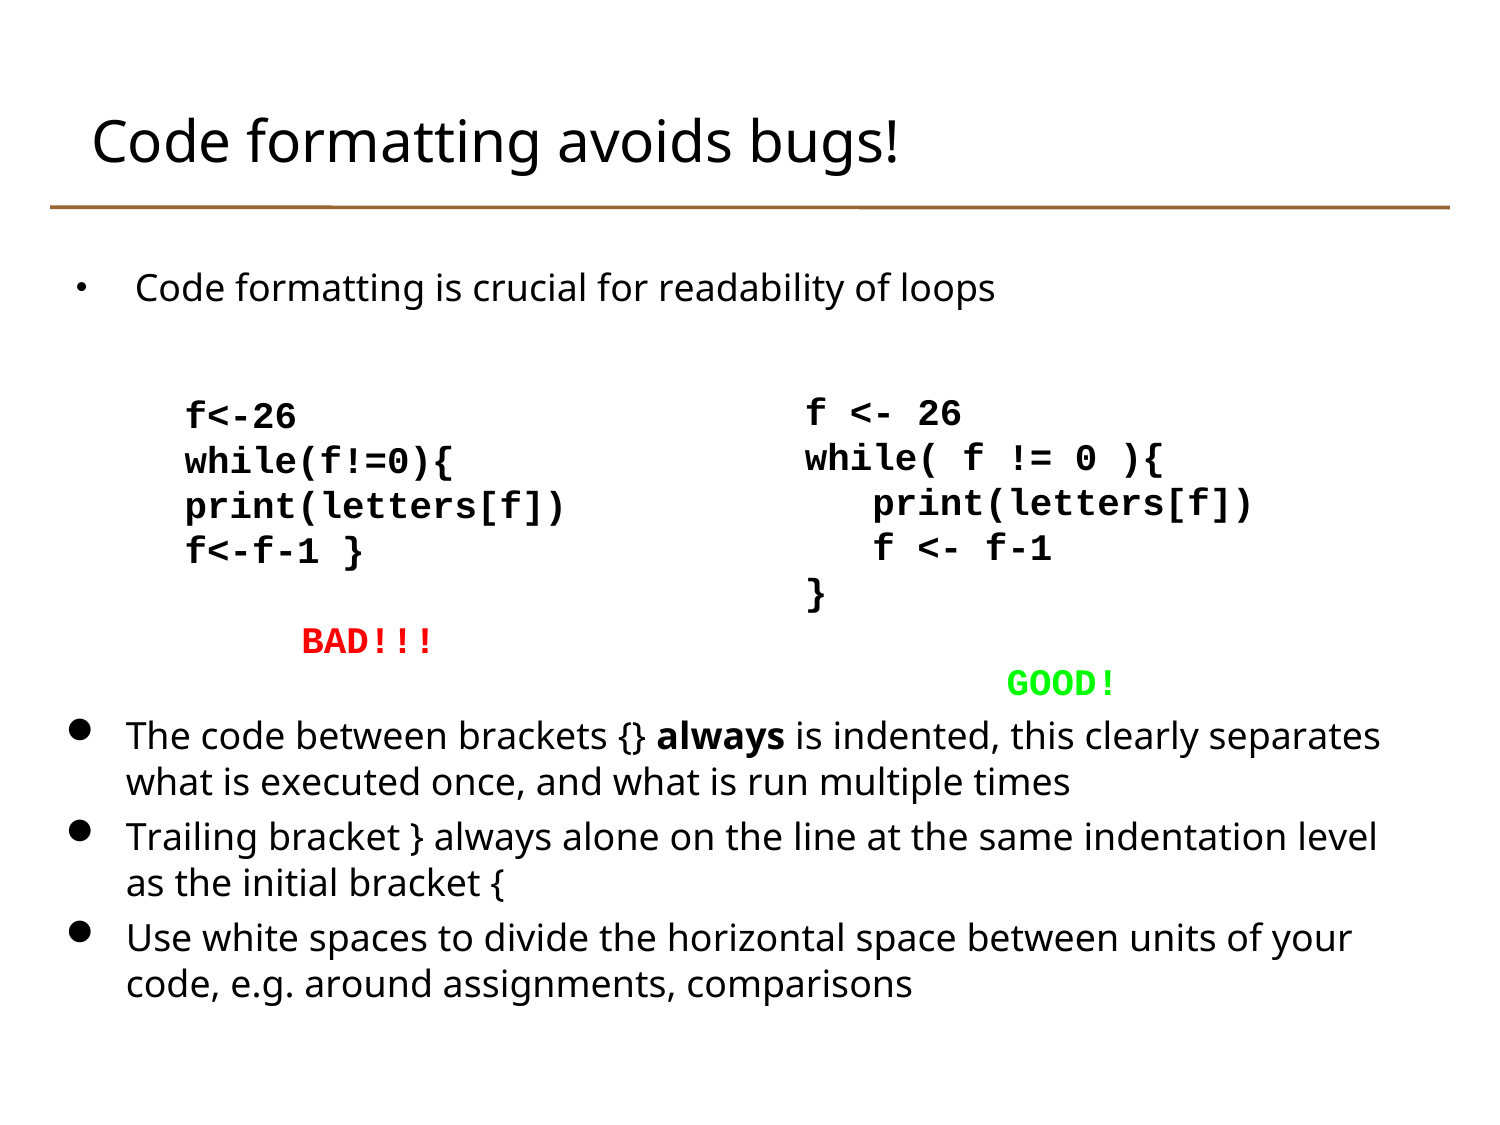

Code formatting avoids bugs!
Code formatting is crucial for readability of loops
 f <- 26
 while( f != 0 ){
 print(letters[f])
 f <- f-1
 }
GOOD!
 f<-26
 while(f!=0){
 print(letters[f])
 f<-f-1 }
BAD!!!
The code between brackets {} always is indented, this clearly separates what is executed once, and what is run multiple times
Trailing bracket } always alone on the line at the same indentation level as the initial bracket {
Use white spaces to divide the horizontal space between units of your code, e.g. around assignments, comparisons